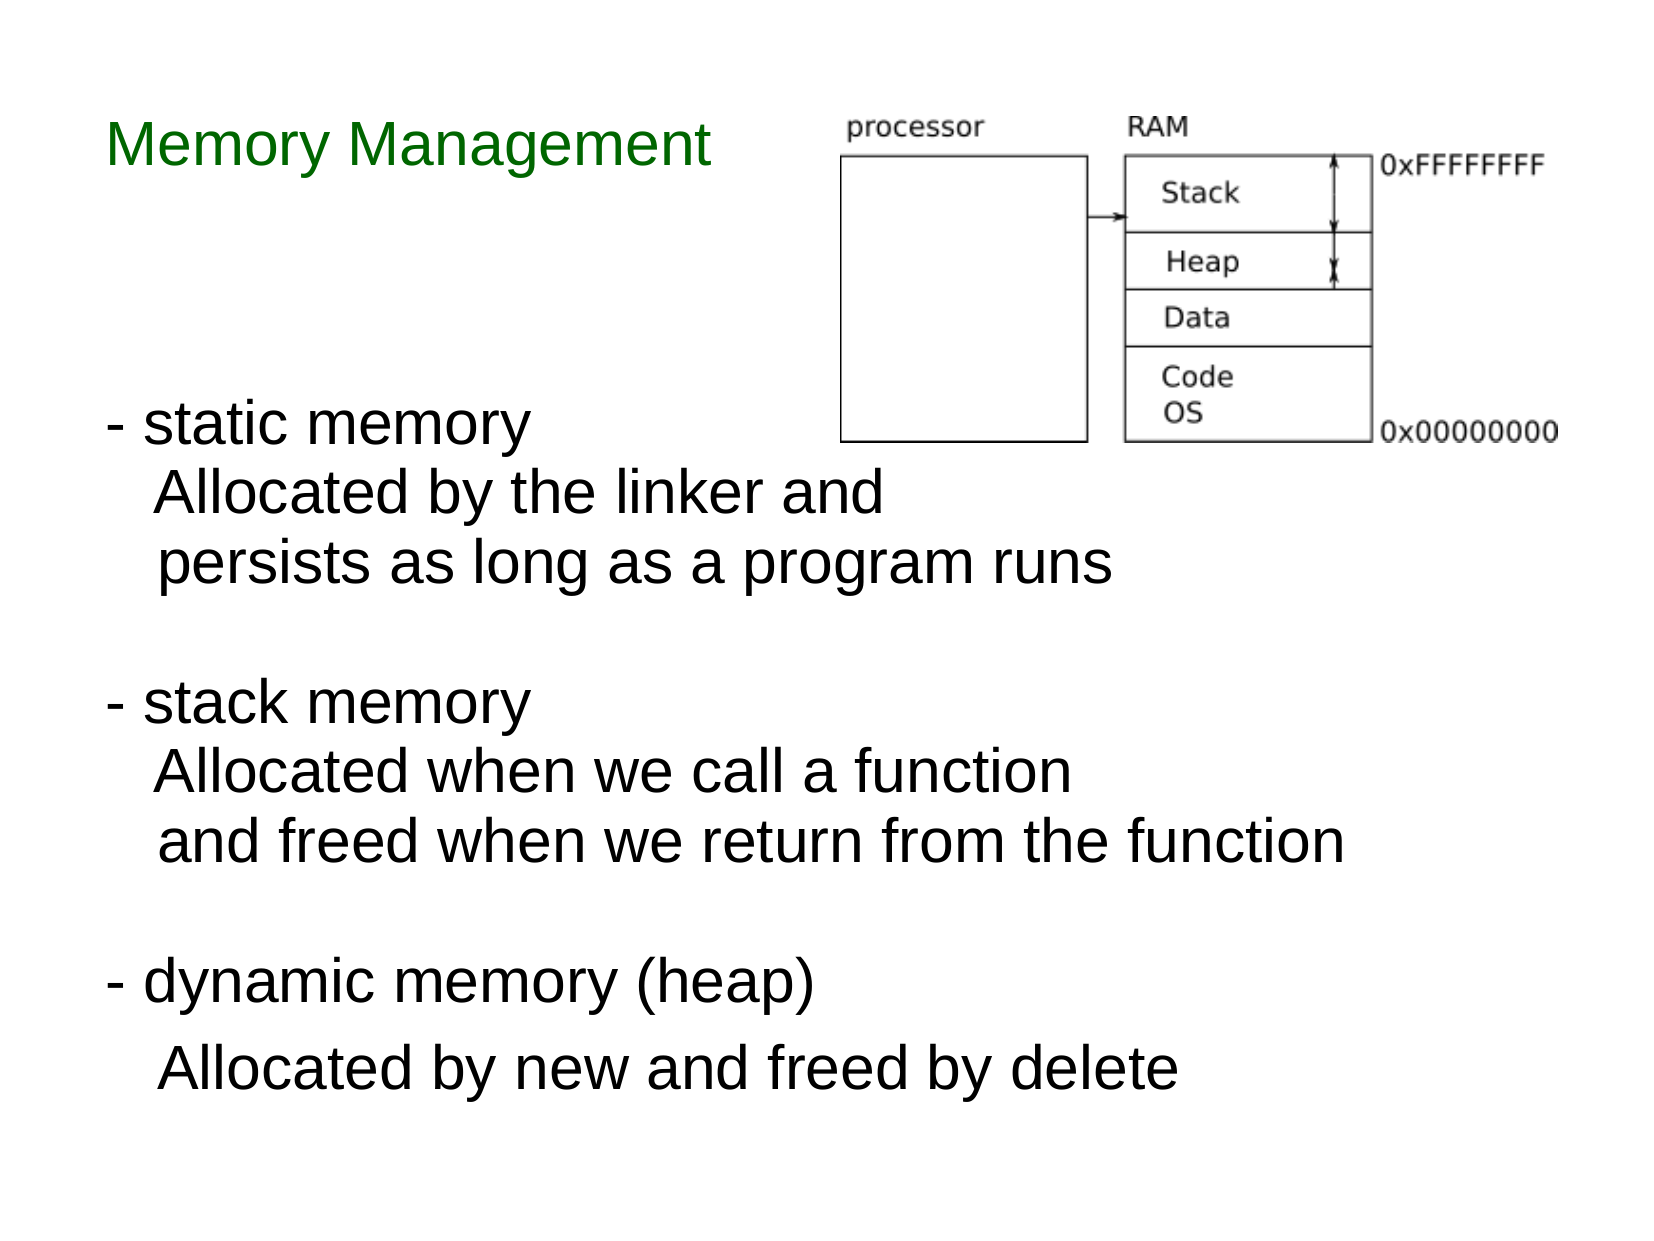

Memory Management
- static memory
 Allocated by the linker and
 persists as long as a program runs
- stack memory
 Allocated when we call a function
 and freed when we return from the function
- dynamic memory (heap)
 Allocated by new and freed by delete